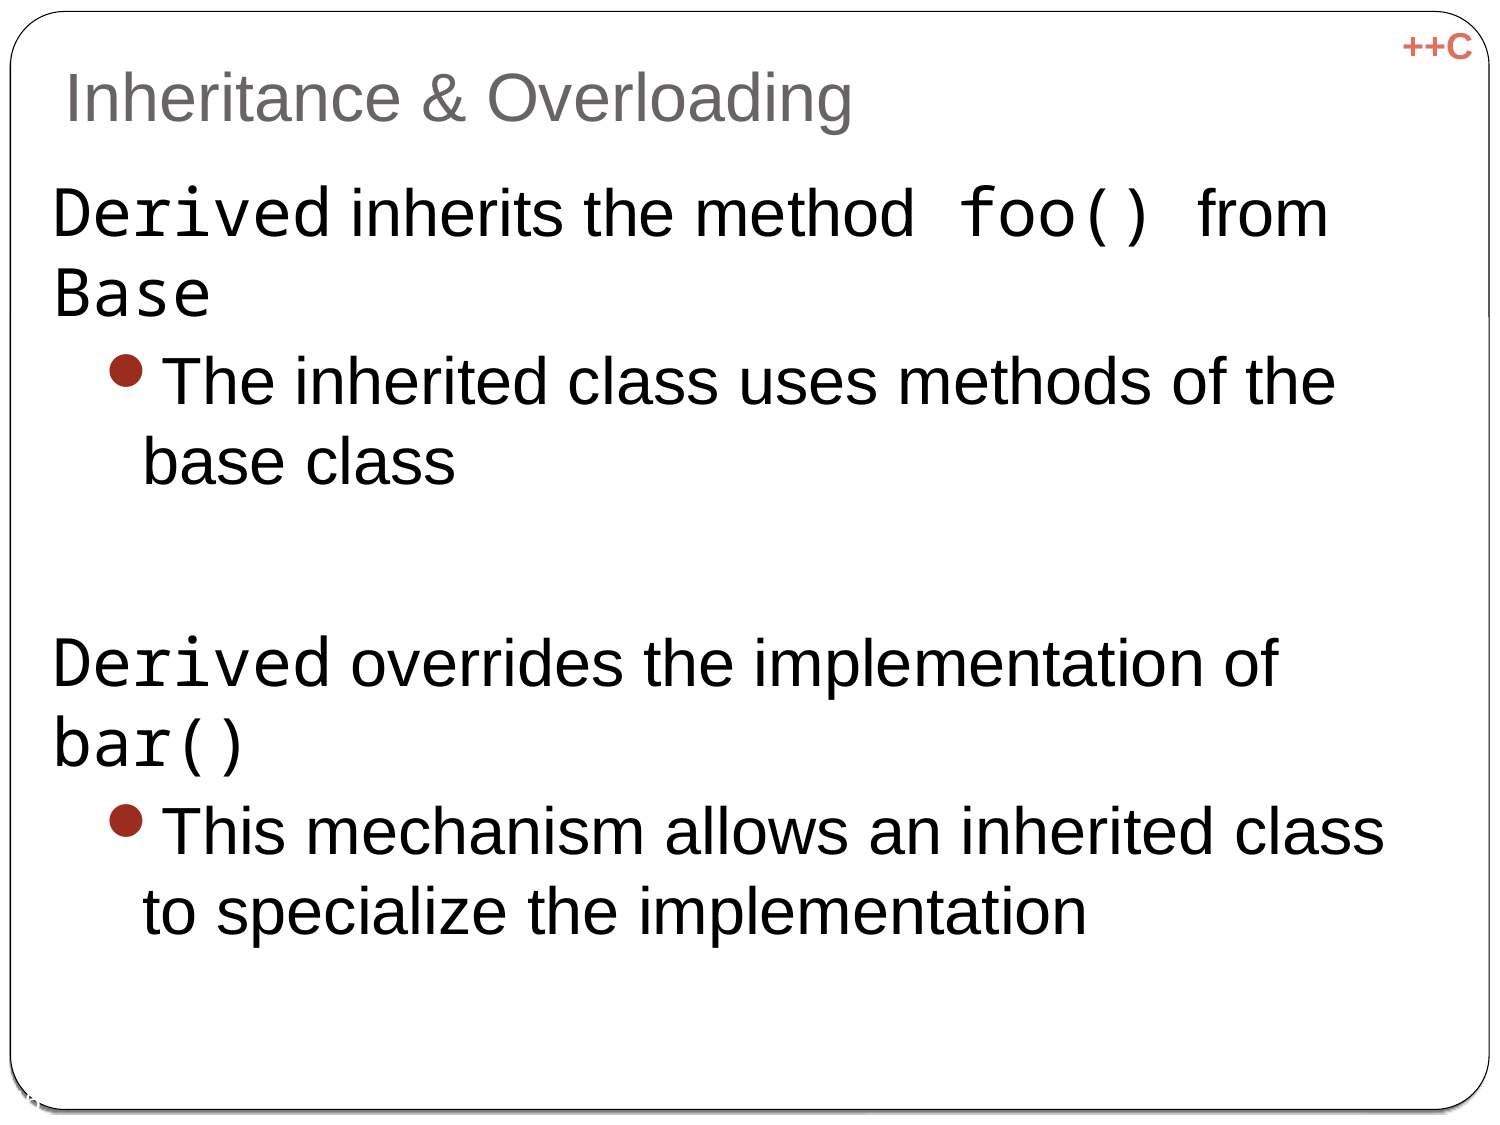

# Inheritance & Overloading
Derived inherits the method foo() from Base
The inherited class uses methods of the base class
Derived overrides the implementation of bar()
This mechanism allows an inherited class to specialize the implementation